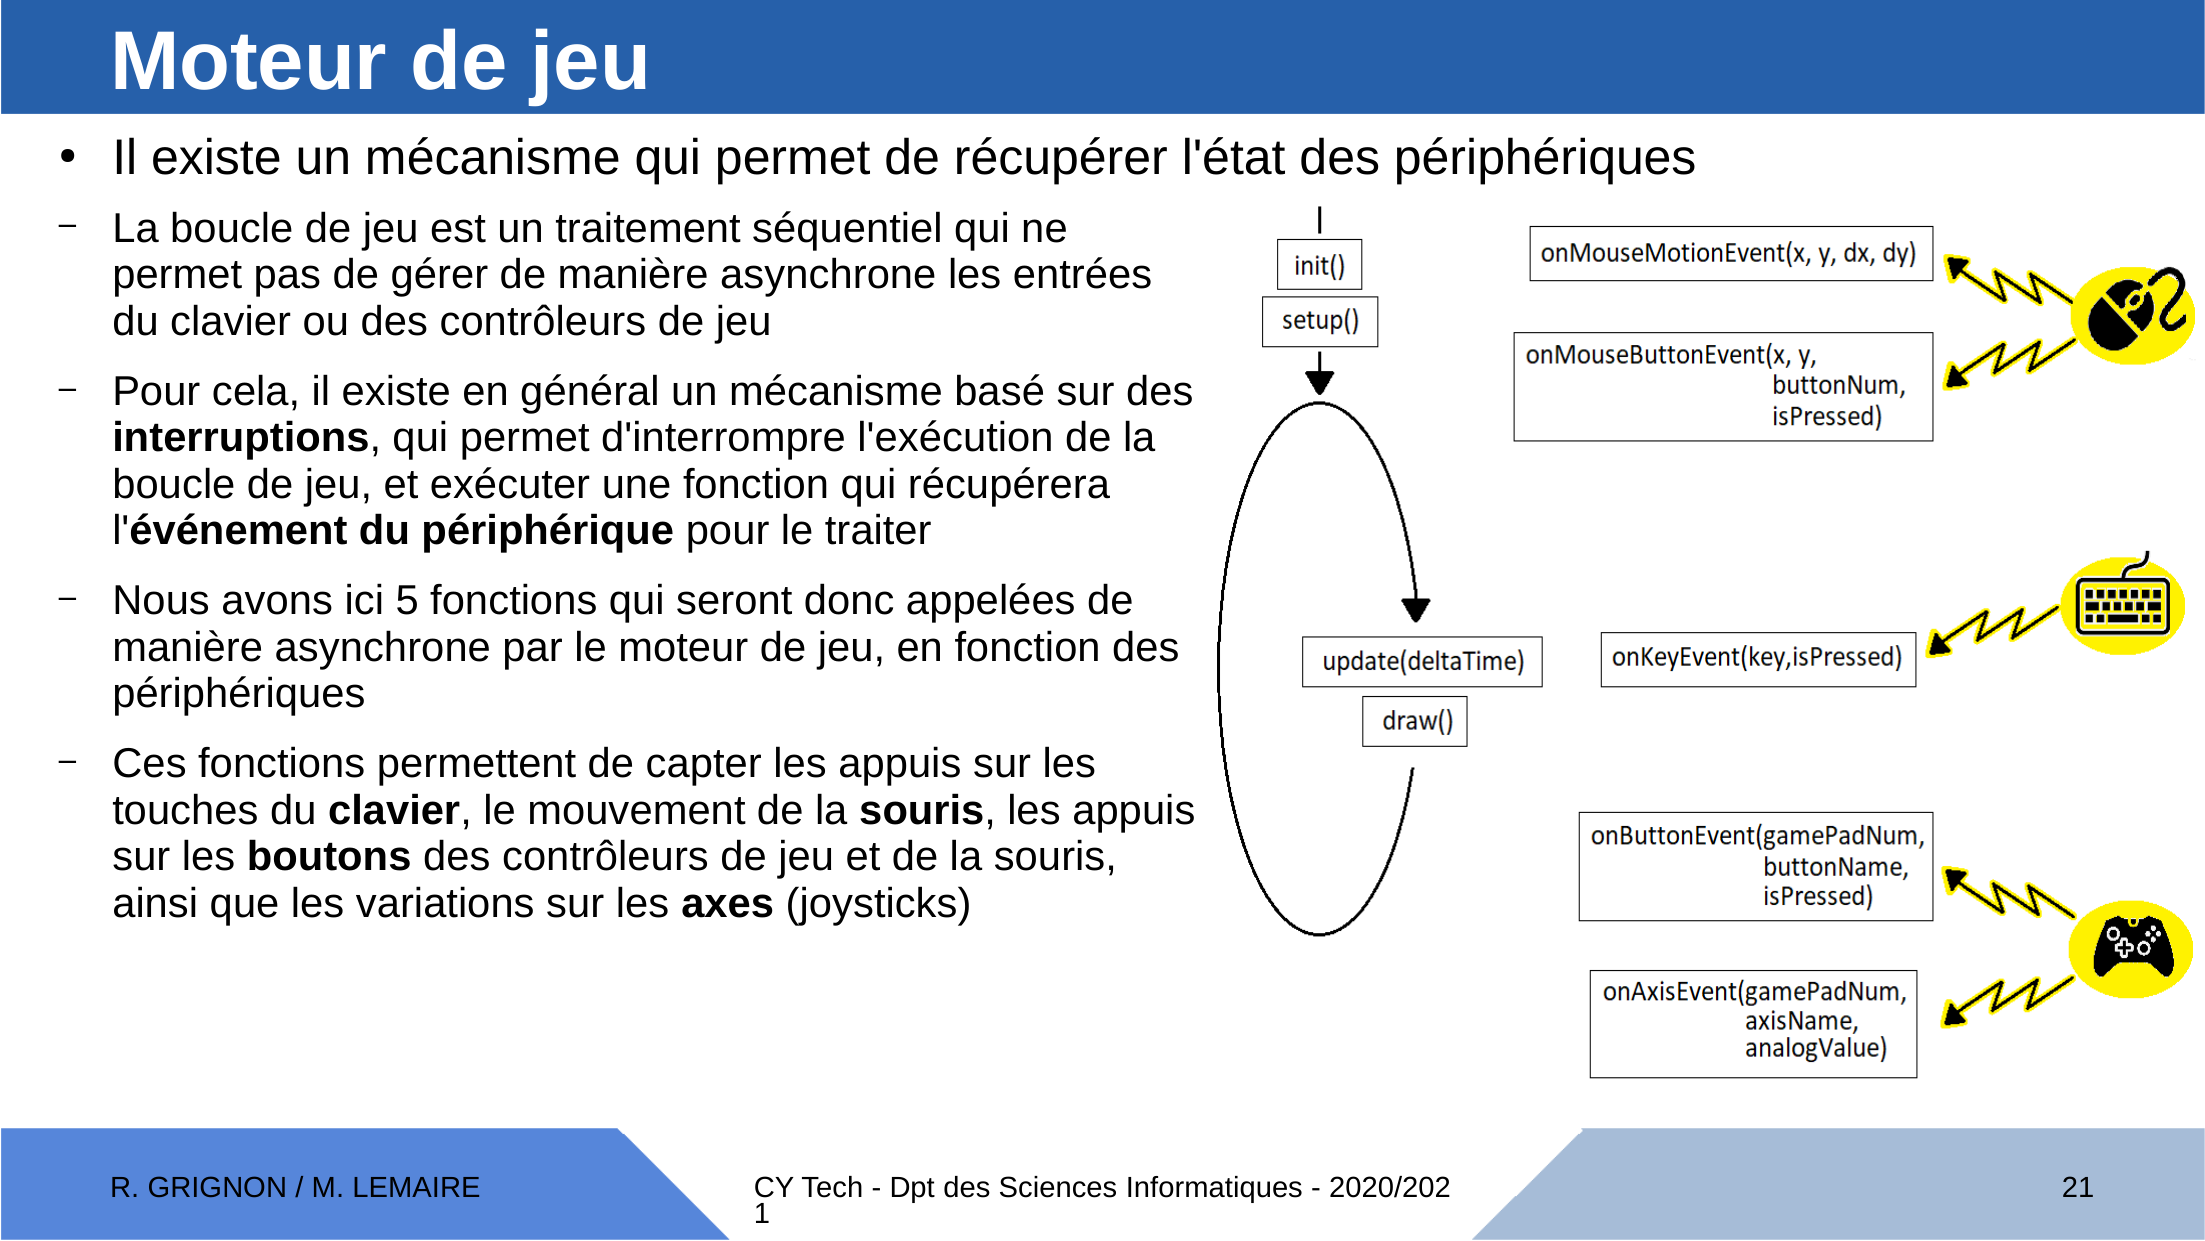

# Moteur de jeu
Il existe un mécanisme qui permet de récupérer l'état des périphériques
La boucle de jeu est un traitement séquentiel qui ne permet pas de gérer de manière asynchrone les entrées du clavier ou des contrôleurs de jeu
Pour cela, il existe en général un mécanisme basé sur des interruptions, qui permet d'interrompre l'exécution de la boucle de jeu, et exécuter une fonction qui récupérera l'événement du périphérique pour le traiter
Nous avons ici 5 fonctions qui seront donc appelées de manière asynchrone par le moteur de jeu, en fonction des périphériques
Ces fonctions permettent de capter les appuis sur les touches du clavier, le mouvement de la souris, les appuis sur les boutons des contrôleurs de jeu et de la souris, ainsi que les variations sur les axes (joysticks)
R. GRIGNON / M. LEMAIRE
CY Tech - Dpt des Sciences Informatiques - 2020/2021
21